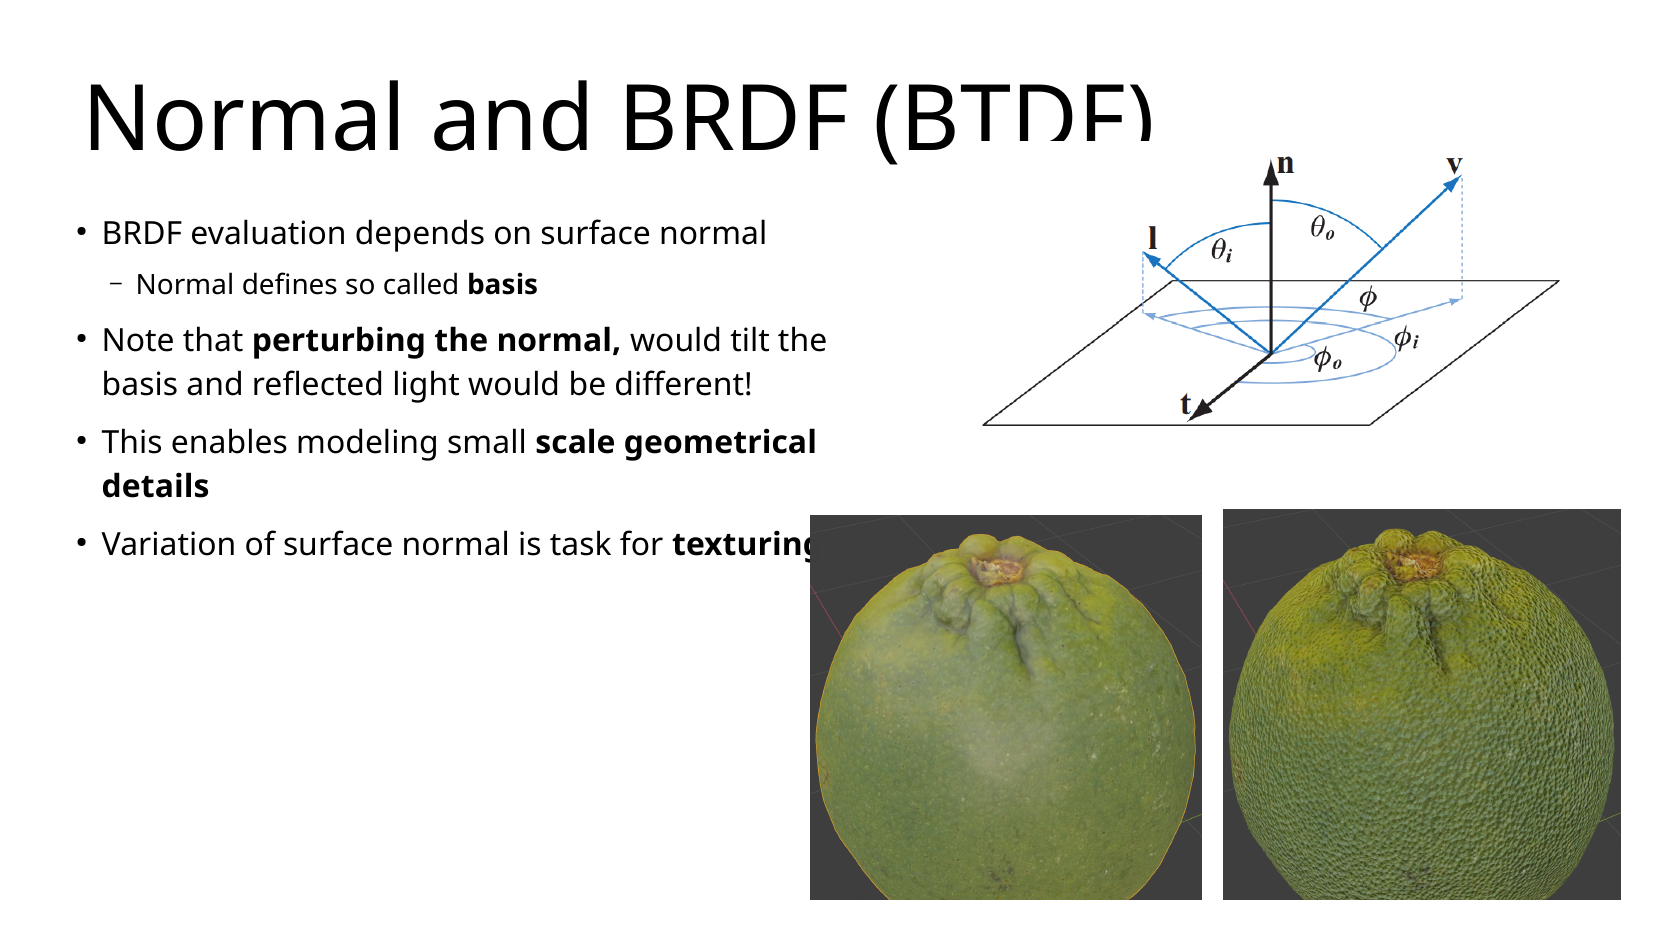

# Normal and BRDF (BTDF)
BRDF evaluation depends on surface normal
Normal defines so called basis
Note that perturbing the normal, would tilt the basis and reflected light would be different!
This enables modeling small scale geometrical details
Variation of surface normal is task for texturing.